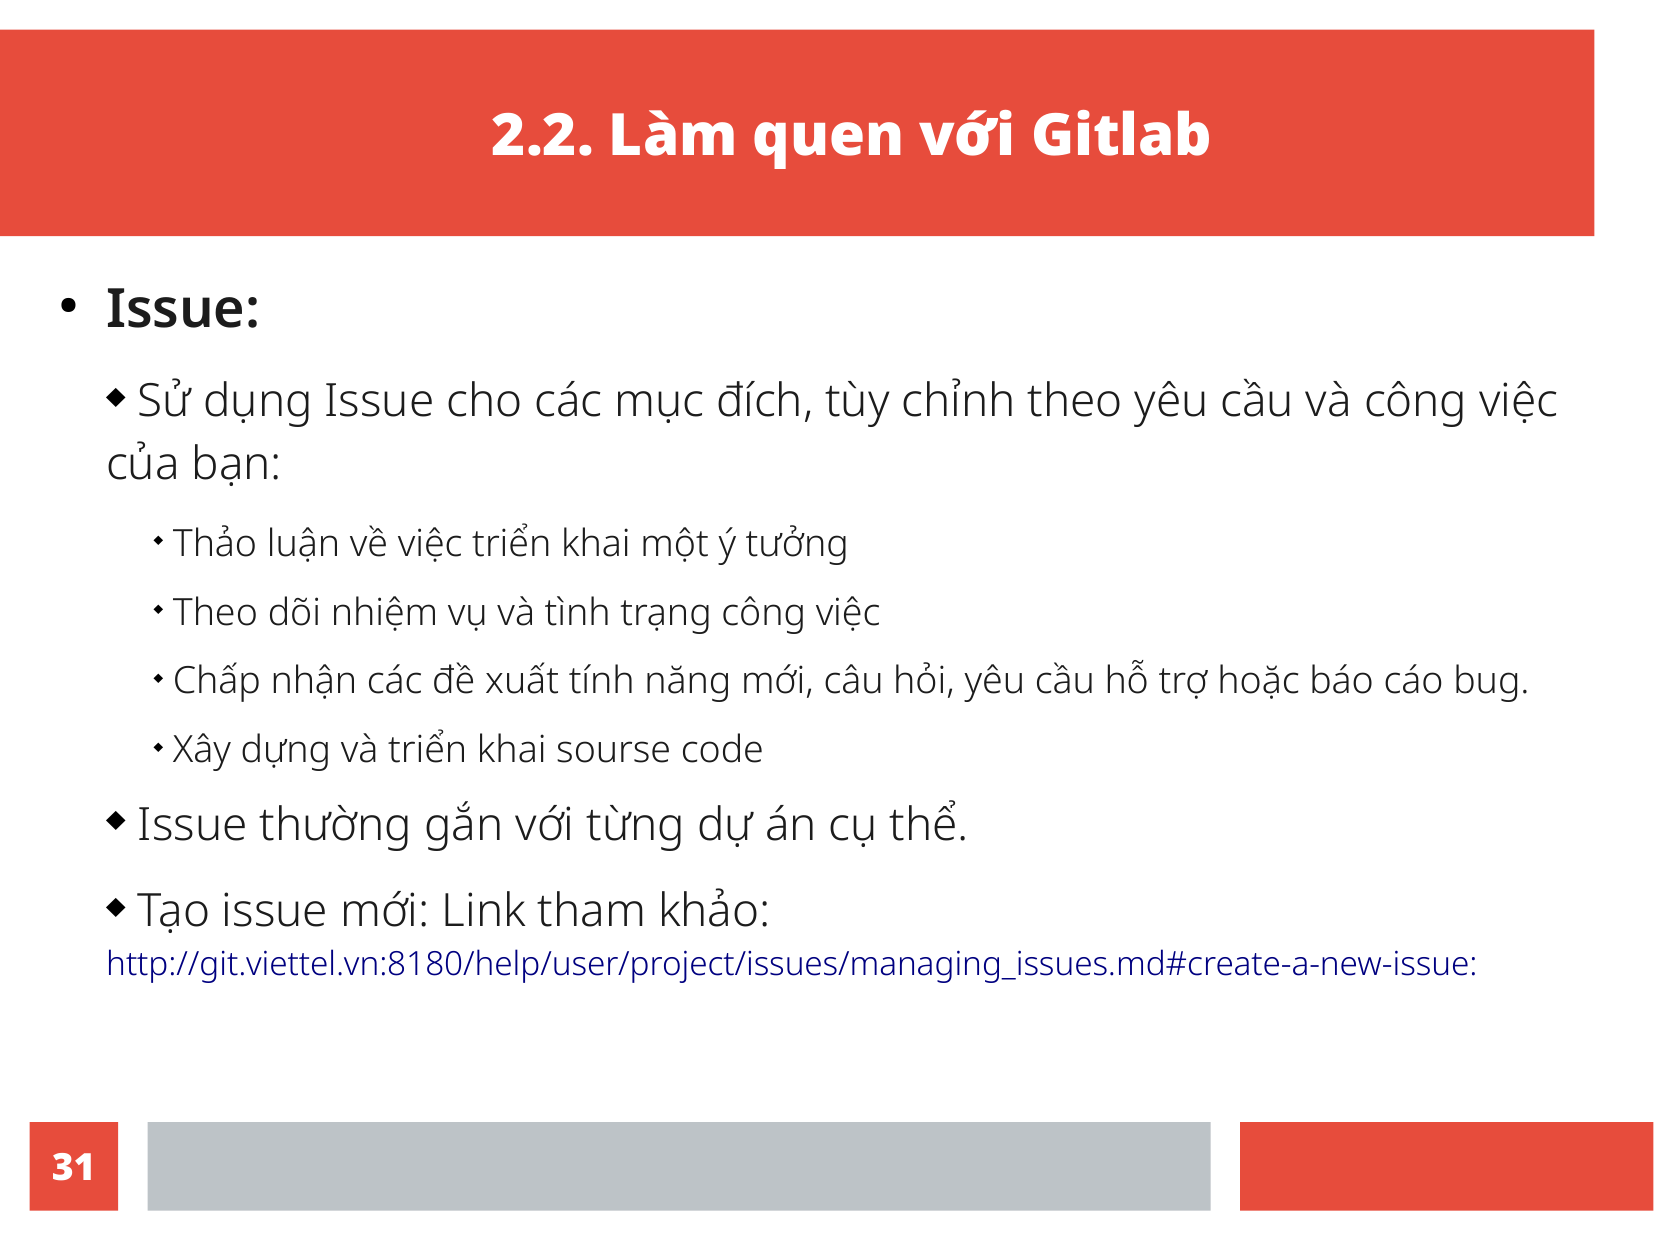

# 2.2. Làm quen với Gitlab
 Issue:
 Sử dụng Issue cho các mục đích, tùy chỉnh theo yêu cầu và công việc của bạn:
 Thảo luận về việc triển khai một ý tưởng
 Theo dõi nhiệm vụ và tình trạng công việc
 Chấp nhận các đề xuất tính năng mới, câu hỏi, yêu cầu hỗ trợ hoặc báo cáo bug.
 Xây dựng và triển khai sourse code
 Issue thường gắn với từng dự án cụ thể.
 Tạo issue mới: Link tham khảo: http://git.viettel.vn:8180/help/user/project/issues/managing_issues.md#create-a-new-issue:
31